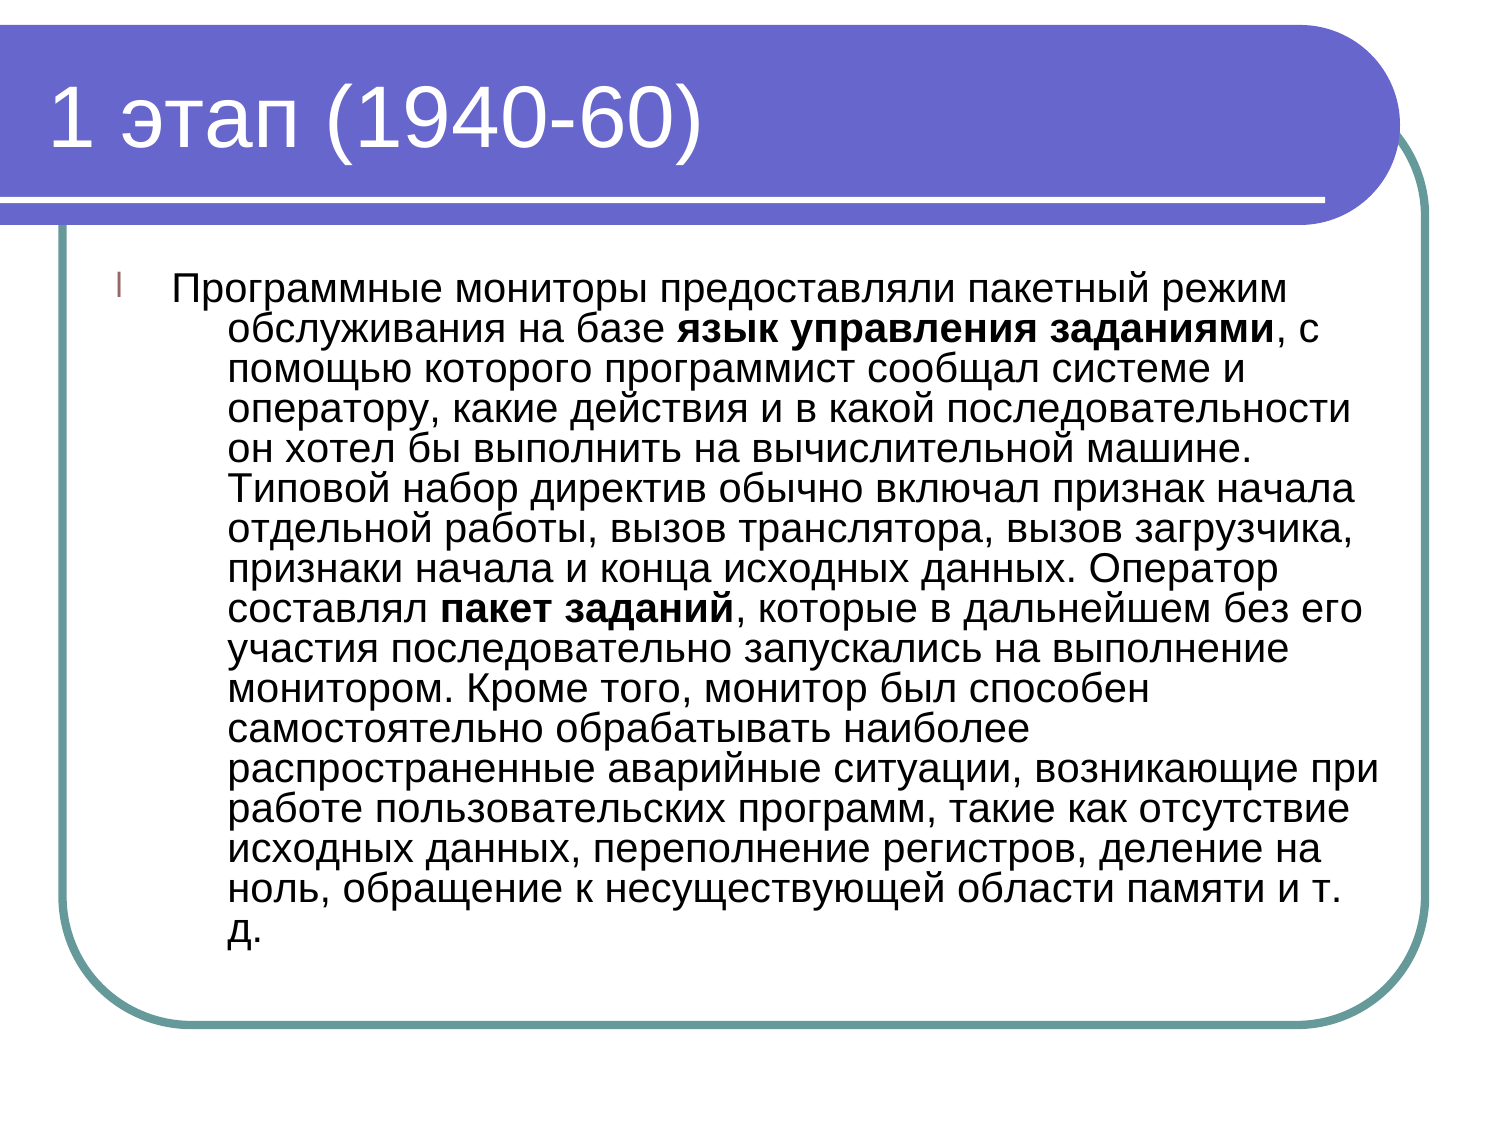

# 1 этап (1940-60)
Программные мониторы предоставляли пакетный режим обслуживания на базе язык управления заданиями, с помощью которого программист сообщал системе и оператору, какие действия и в какой последовательности он хотел бы выполнить на вычислительной машине. Типовой набор директив обычно включал признак начала отдельной работы, вызов транслятора, вызов загрузчика, признаки начала и конца исходных данных. Оператор составлял пакет заданий, которые в дальнейшем без его участия последовательно запускались на выполнение монитором. Кроме того, монитор был способен самостоятельно обрабатывать наиболее распространенные аварийные ситуации, возникающие при работе пользовательских программ, такие как отсутствие исходных данных, переполнение регистров, деление на ноль, обращение к несуществующей области памяти и т. д.